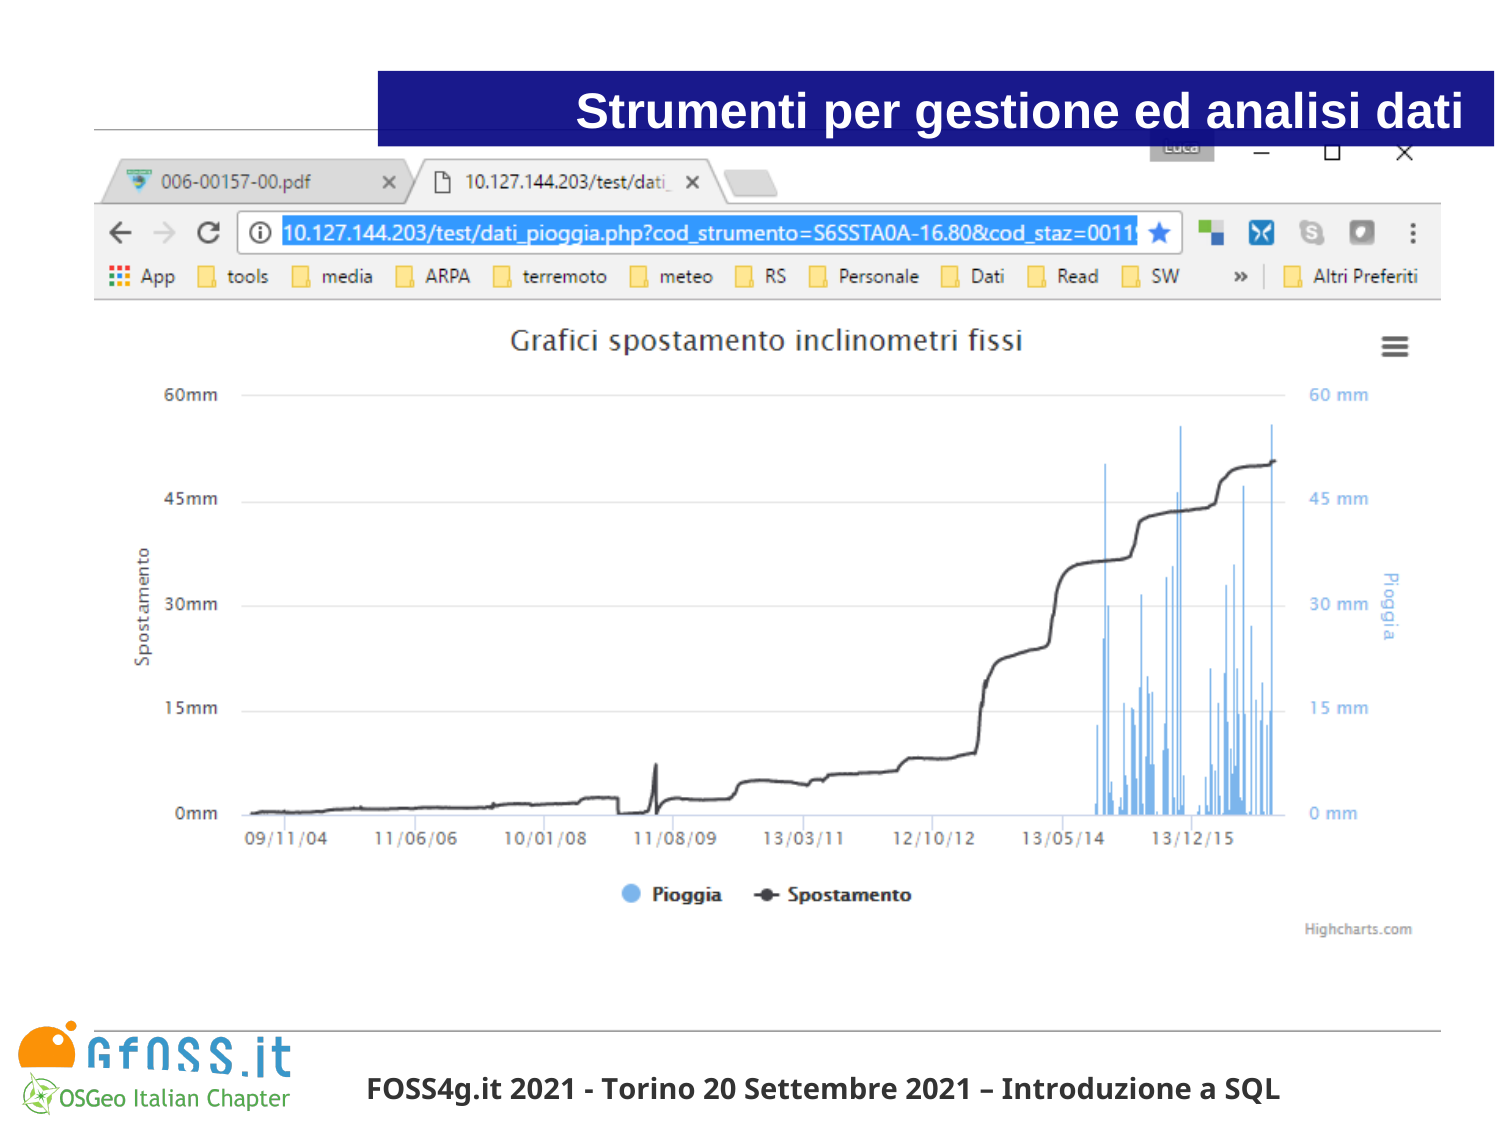

# Strumenti per gestione ed analisi dati